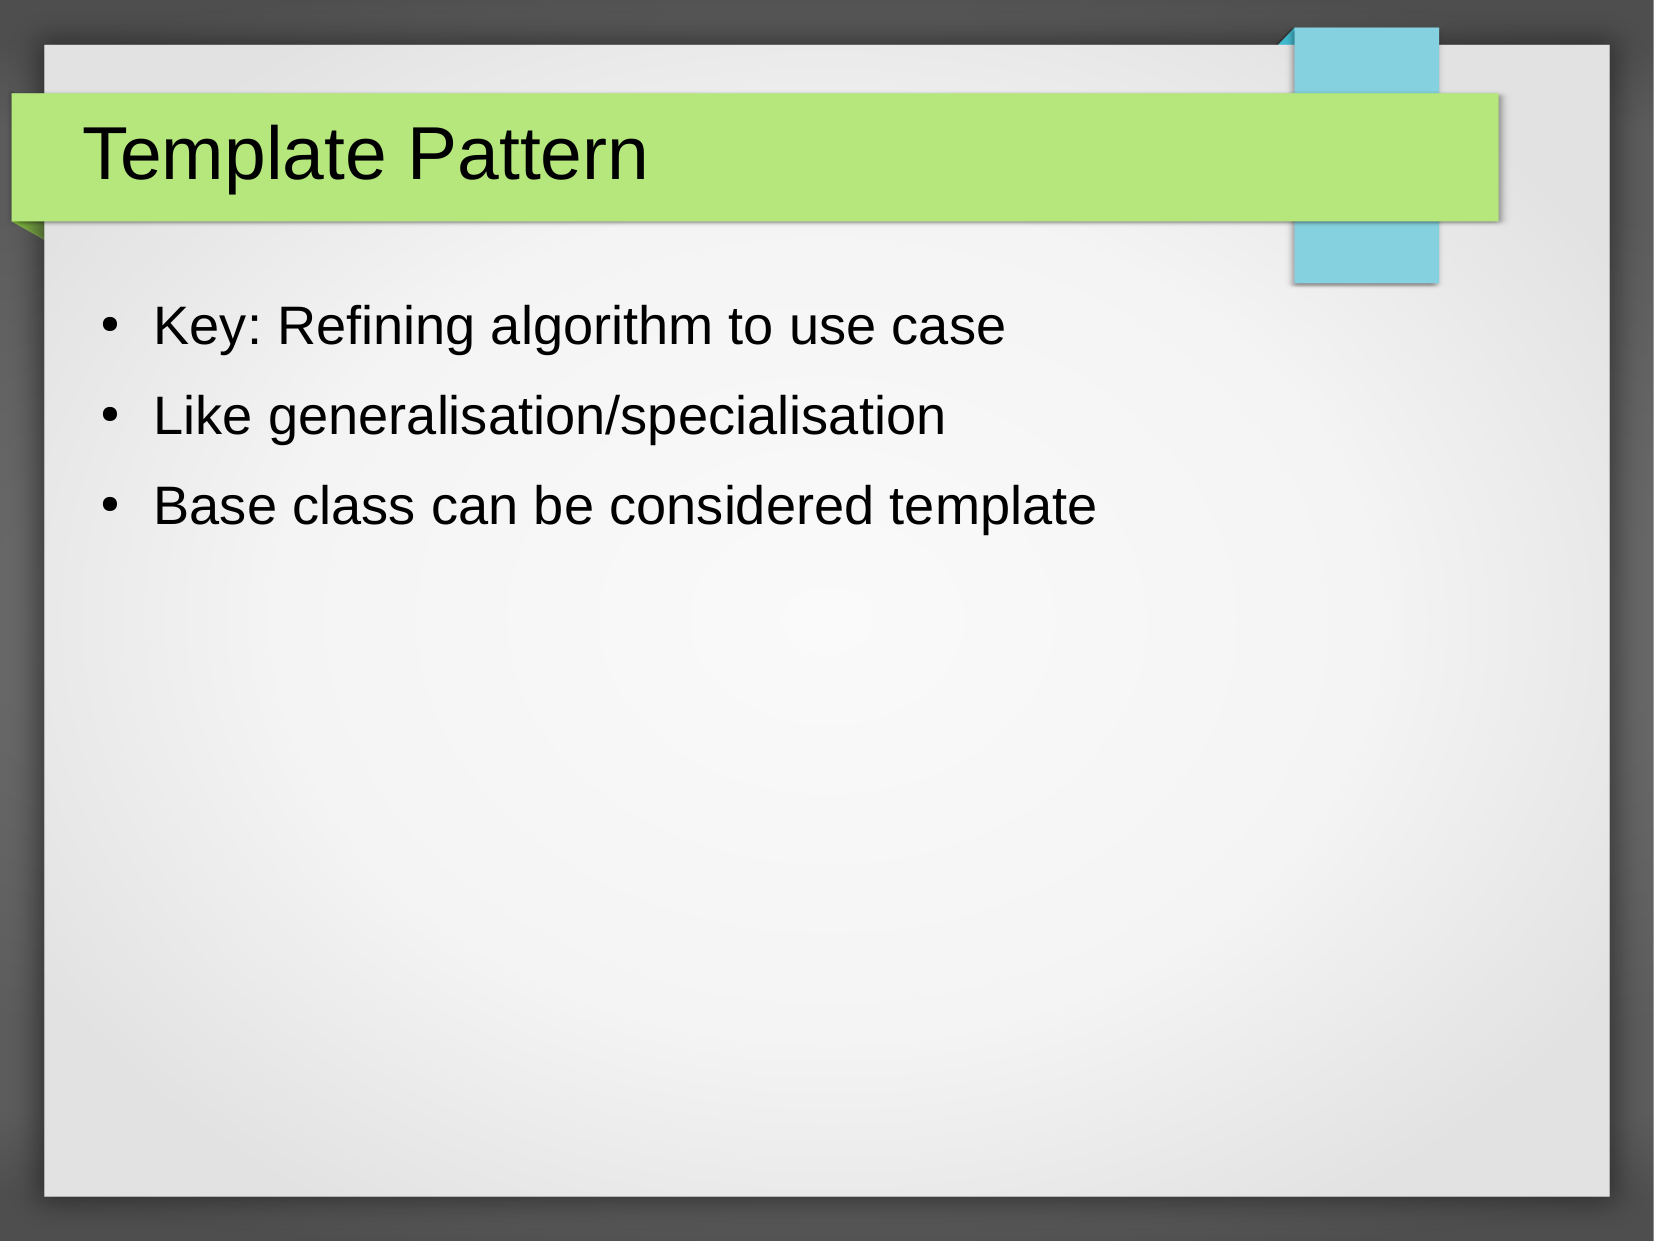

# Template Pattern
Key: Refining algorithm to use case
Like generalisation/specialisation
Base class can be considered template